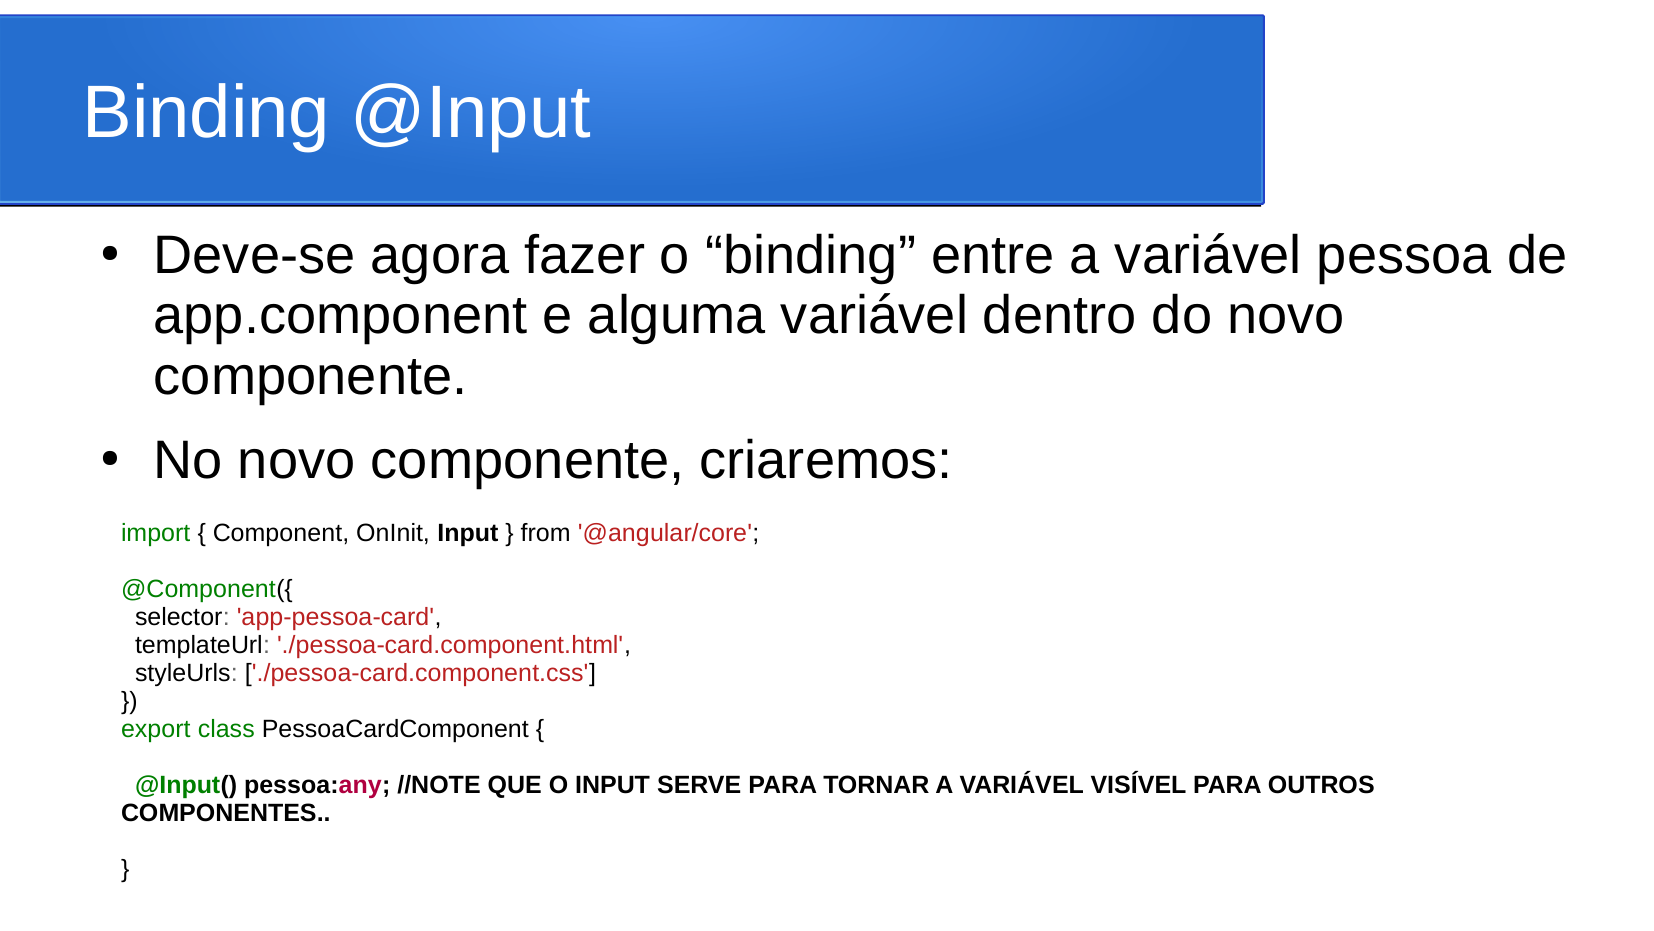

# Binding @Input
Deve-se agora fazer o “binding” entre a variável pessoa de app.component e alguma variável dentro do novo componente.
No novo componente, criaremos:
import { Component, OnInit, Input } from '@angular/core';
@Component({
 selector: 'app-pessoa-card',
 templateUrl: './pessoa-card.component.html',
 styleUrls: ['./pessoa-card.component.css']
})
export class PessoaCardComponent {
 @Input() pessoa:any; //NOTE QUE O INPUT SERVE PARA TORNAR A VARIÁVEL VISÍVEL PARA OUTROS COMPONENTES..
}